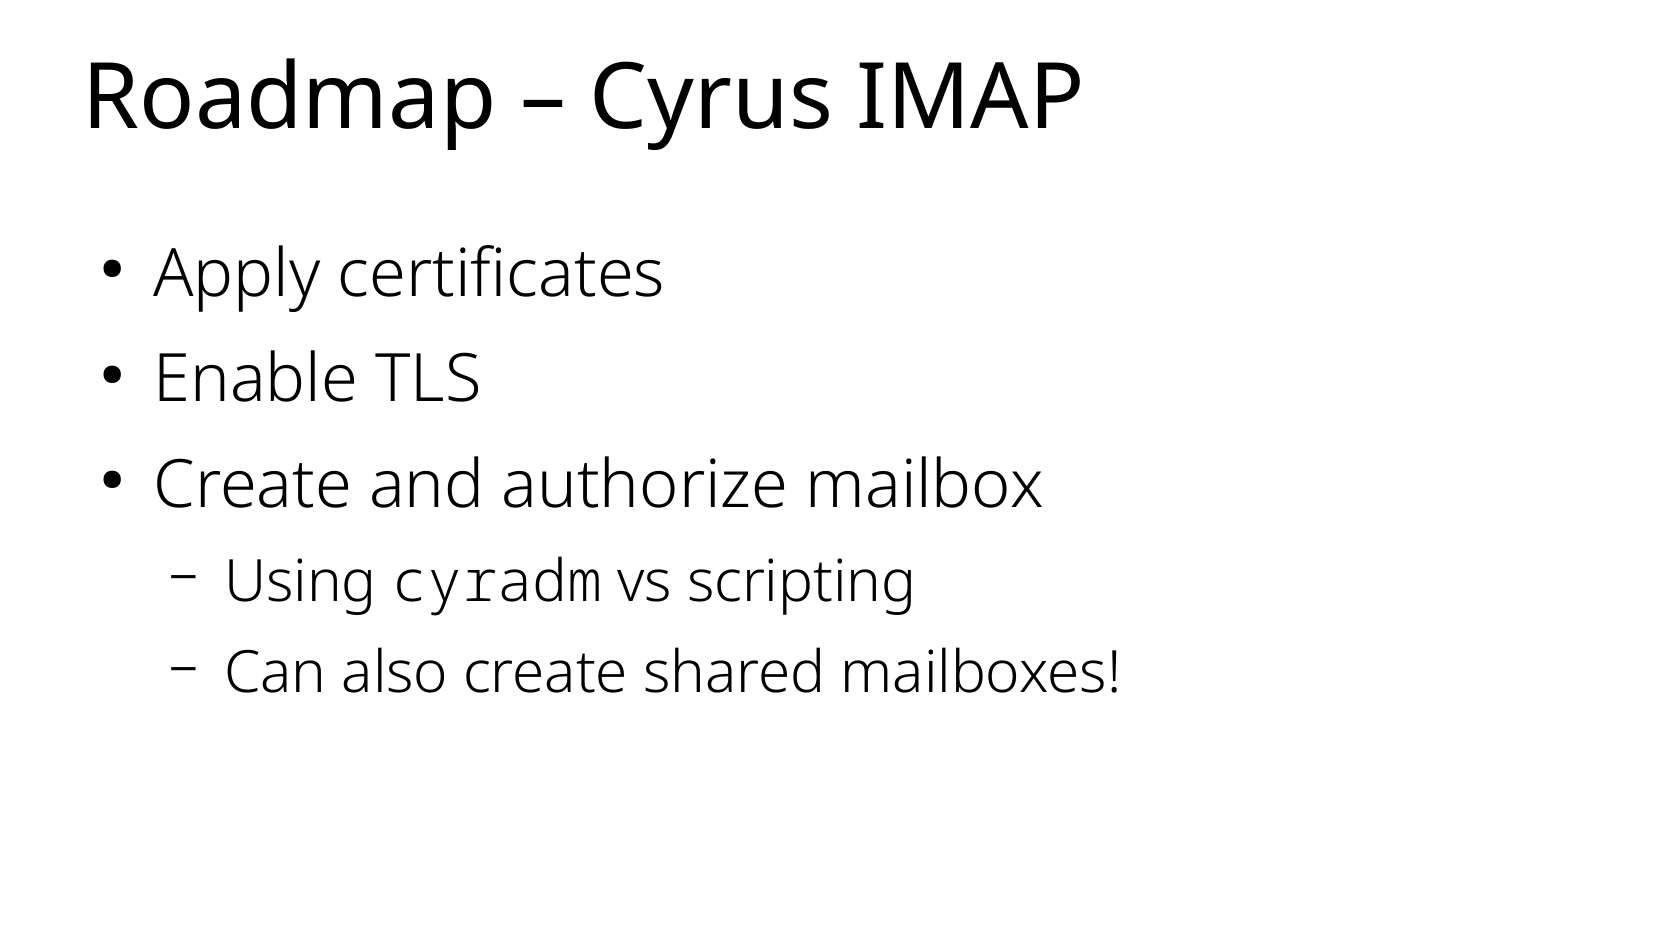

# Roadmap – Cyrus IMAP
Apply certificates
Enable TLS
Create and authorize mailbox
Using cyradm vs scripting
Can also create shared mailboxes!